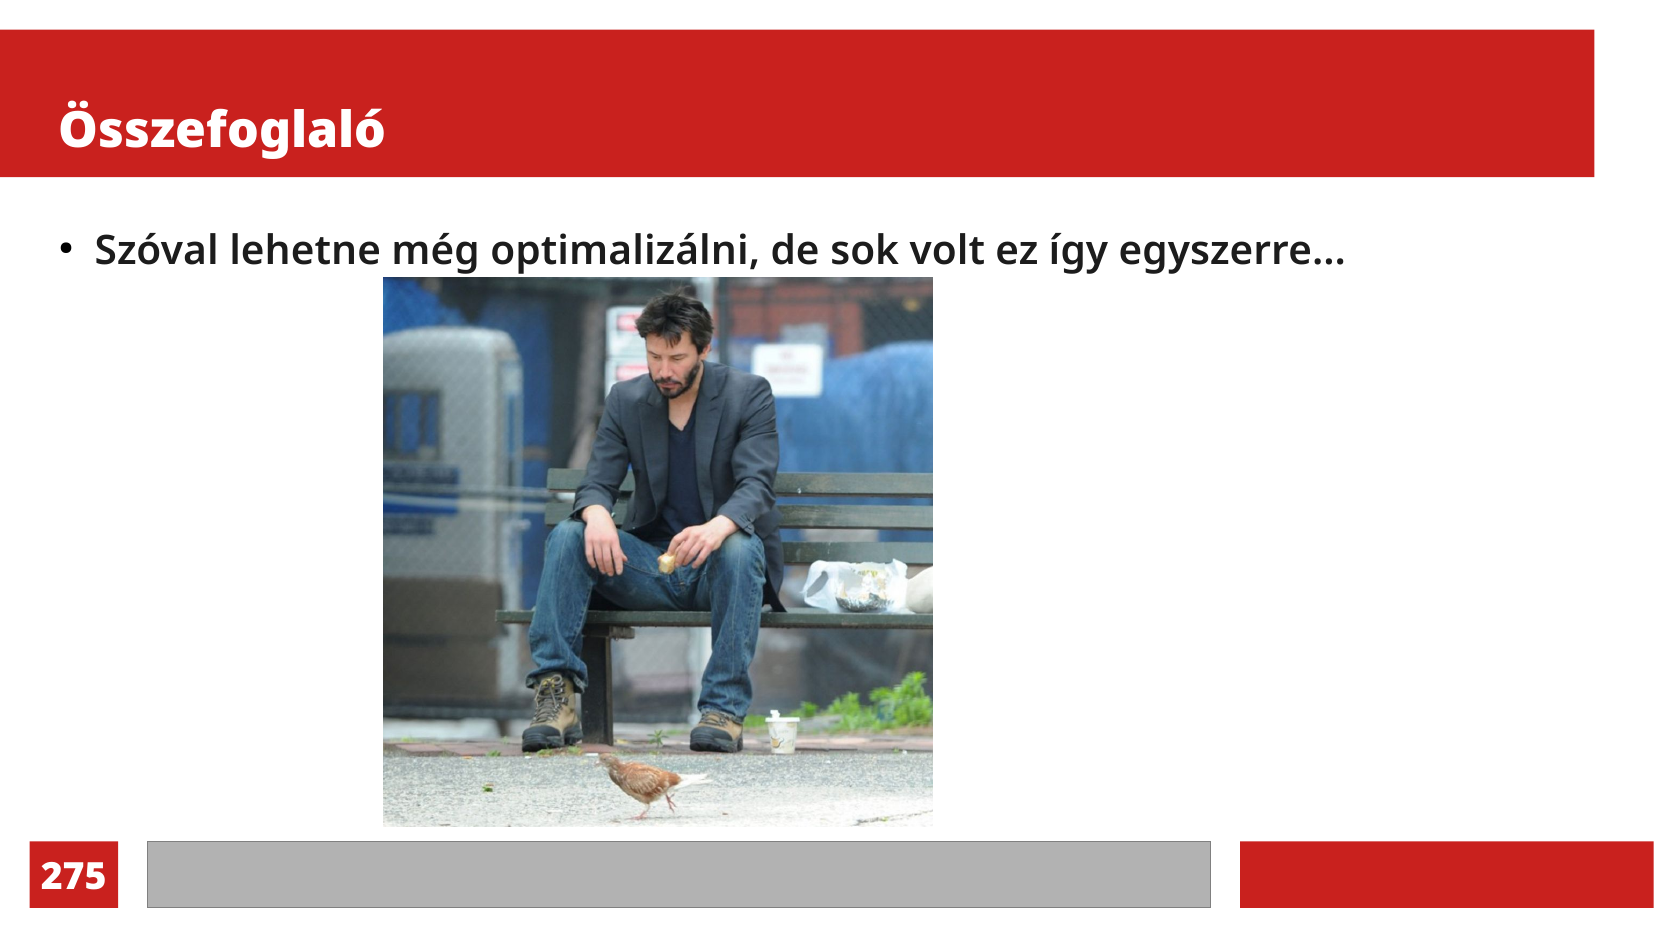

# Összefoglaló
Szóval lehetne még optimalizálni, de sok volt ez így egyszerre...
275